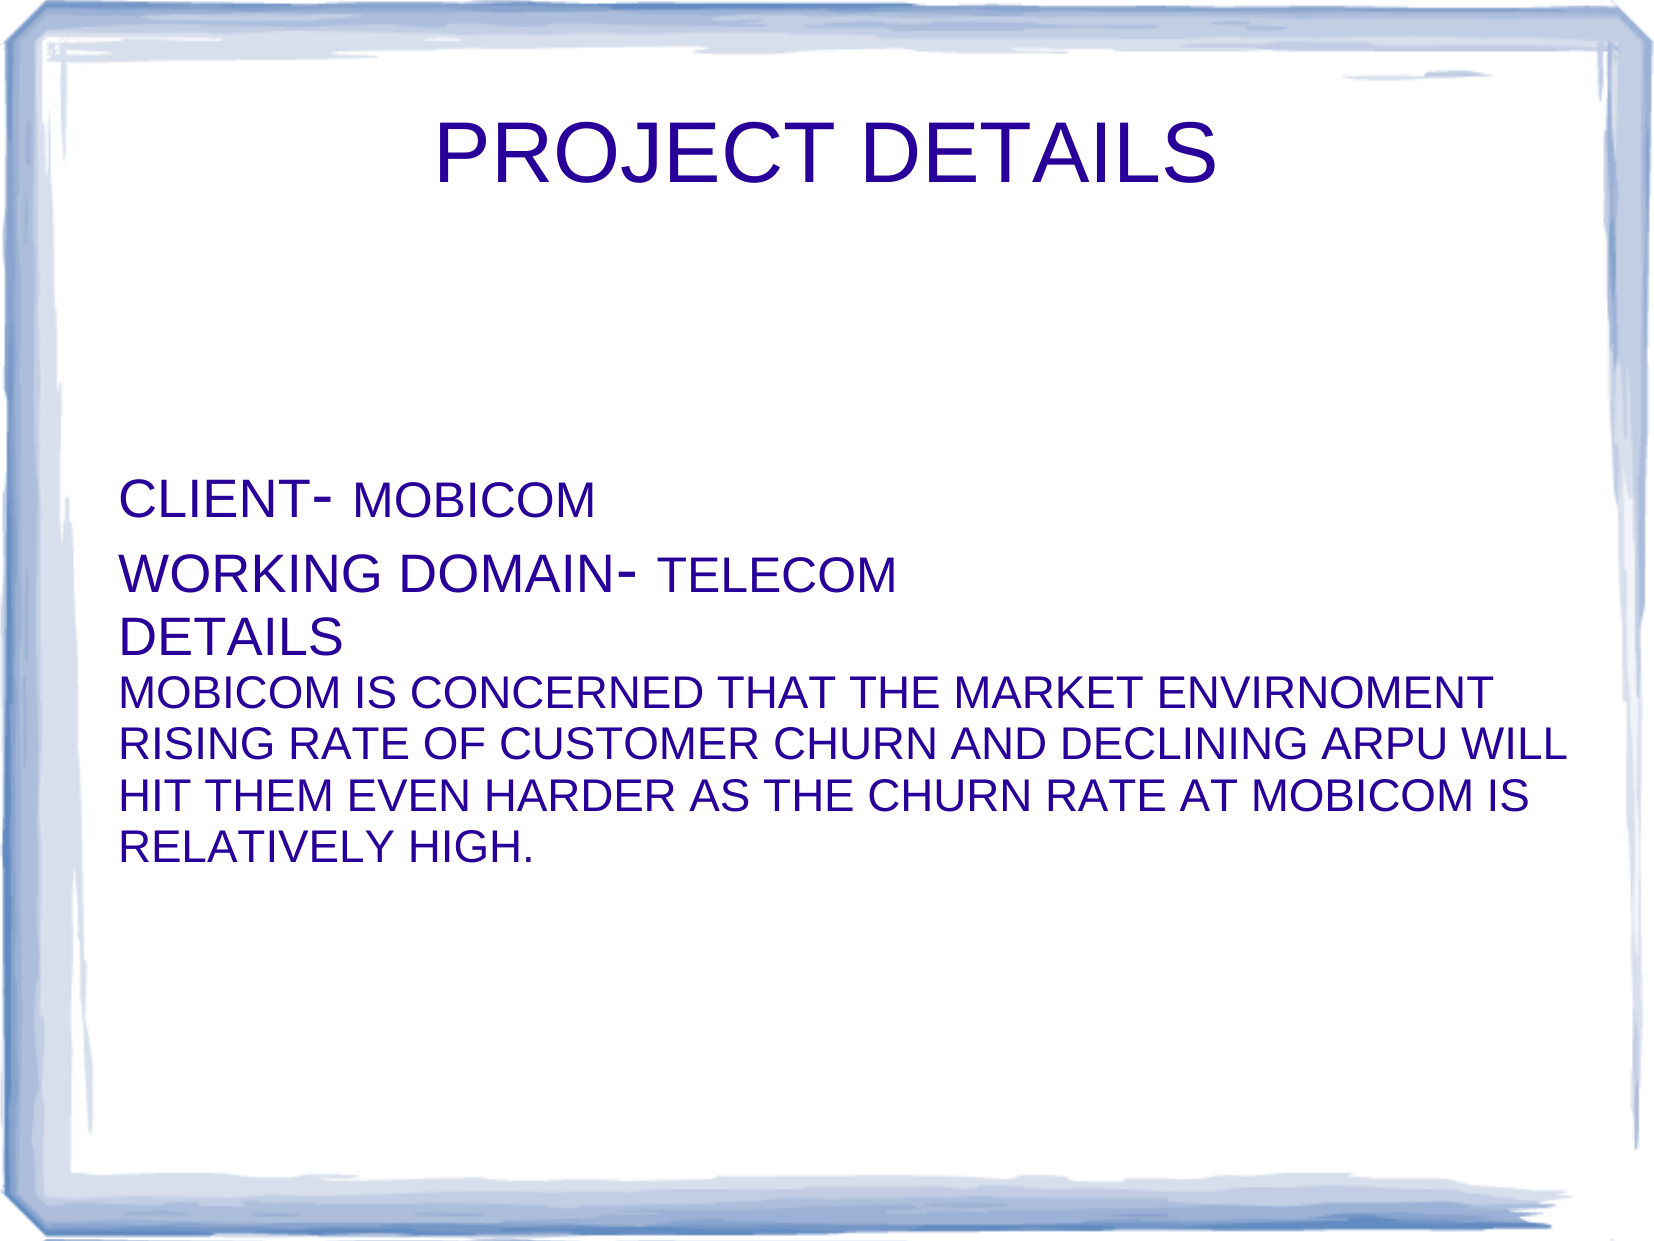

# PROJECT DETAILS
CLIENT- MOBICOM
WORKING DOMAIN- TELECOM
DETAILS
MOBICOM IS CONCERNED THAT THE MARKET ENVIRNOMENT RISING RATE OF CUSTOMER CHURN AND DECLINING ARPU WILL HIT THEM EVEN HARDER AS THE CHURN RATE AT MOBICOM IS RELATIVELY HIGH.